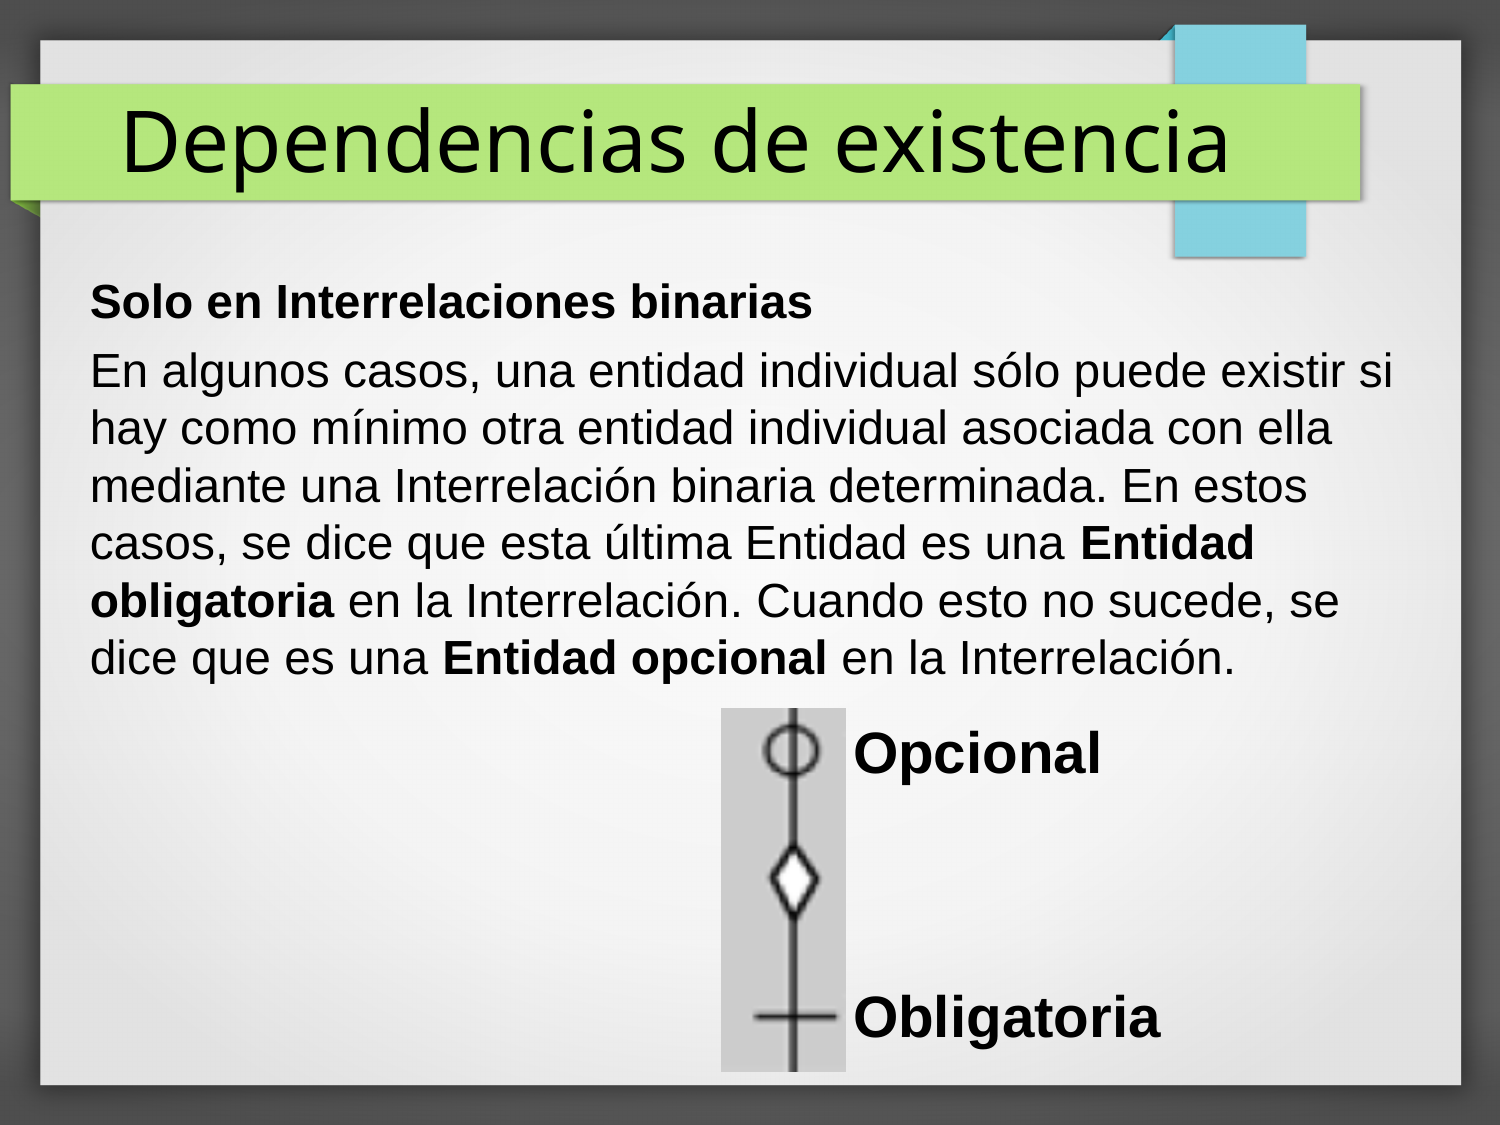

Dependencias de existencia
Solo en Interrelaciones binarias
En algunos casos, una entidad individual sólo puede existir si hay como mínimo otra entidad individual asociada con ella mediante una Interrelación binaria determinada. En estos casos, se dice que esta última Entidad es una Entidad obligatoria en la Interrelación. Cuando esto no sucede, se dice que es una Entidad opcional en la Interrelación.
Opcional
Obligatoria